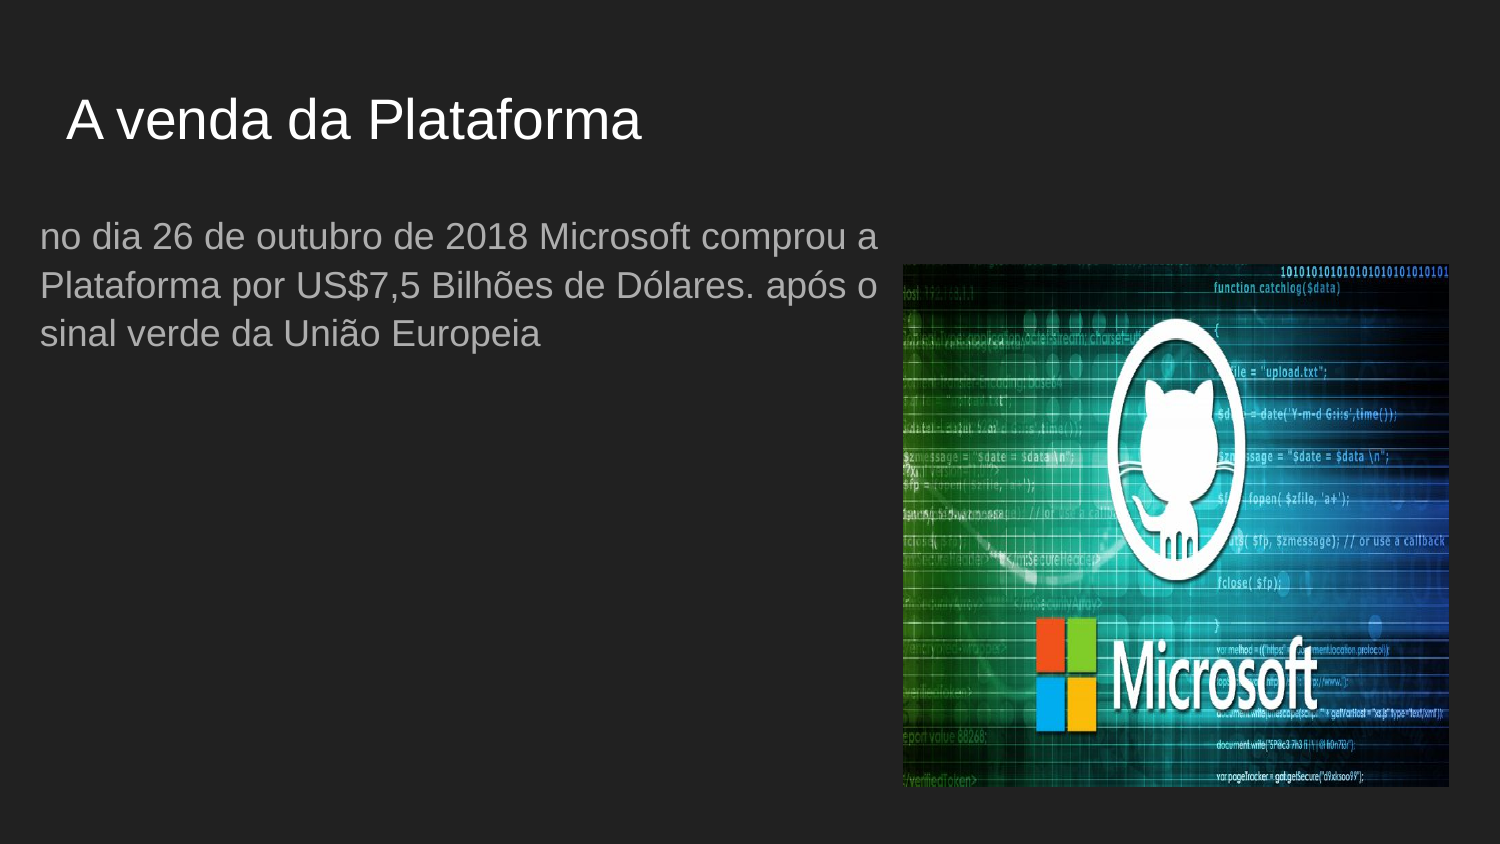

# A venda da Plataforma
no dia 26 de outubro de 2018 Microsoft comprou a Plataforma por US$7,5 Bilhões de Dólares. após o sinal verde da União Europeia